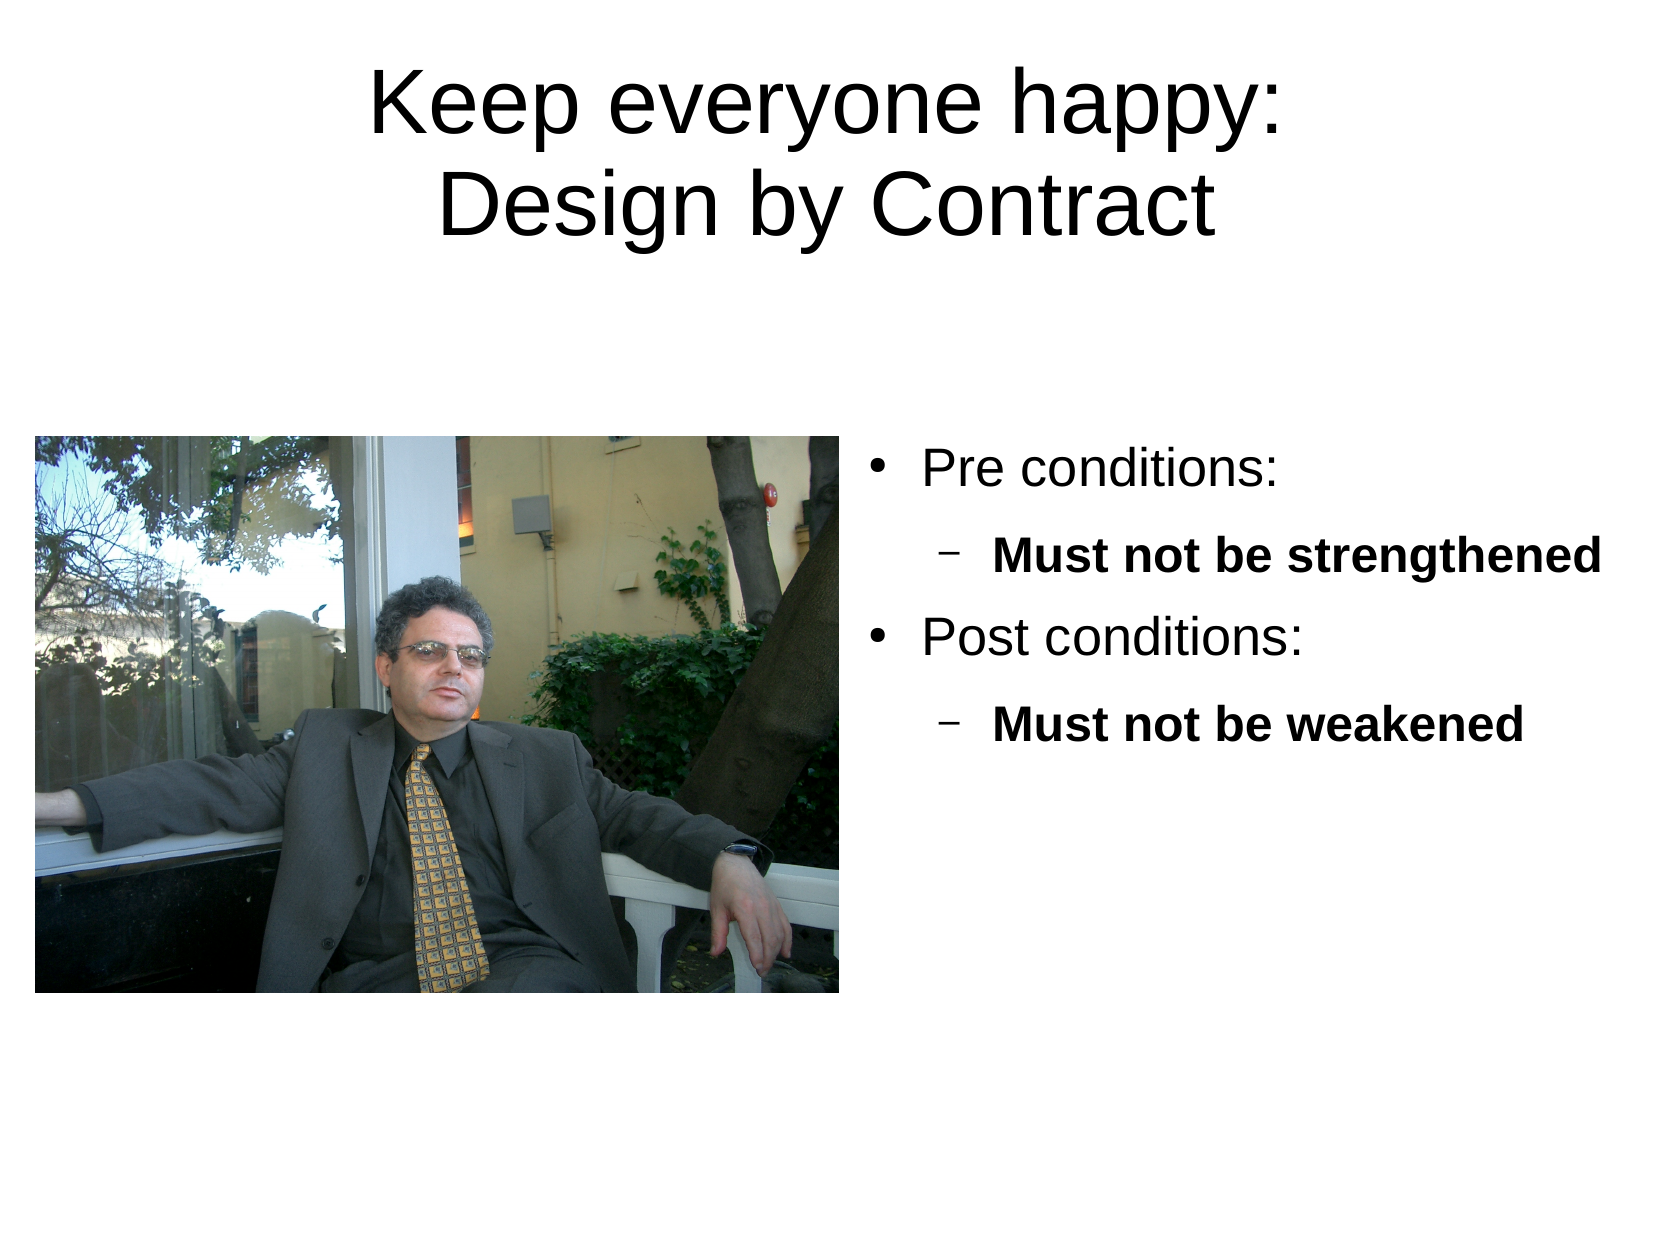

# Keep everyone happy: Design by Contract
Pre conditions:
Must not be strengthened
Post conditions:
Must not be weakened